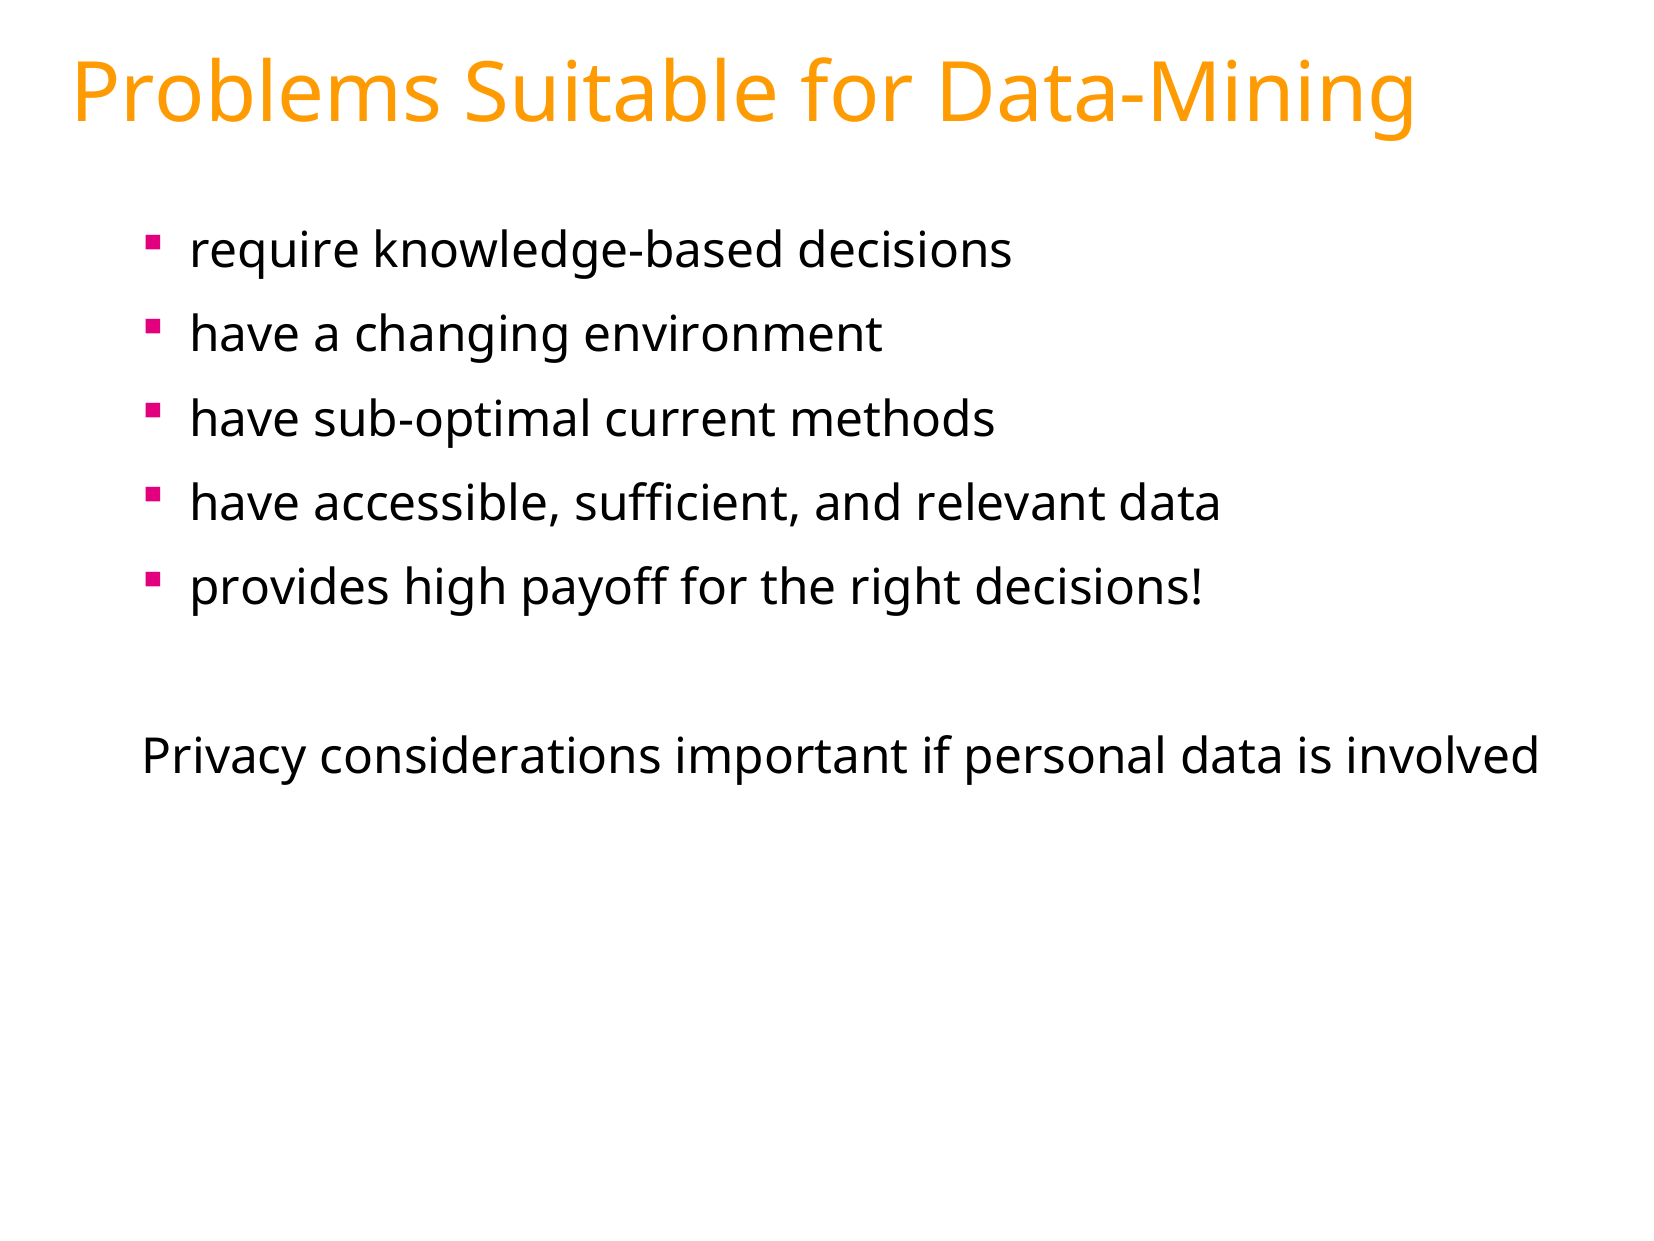

# Problems Suitable for Data-Mining
require knowledge-based decisions
have a changing environment
have sub-optimal current methods
have accessible, sufficient, and relevant data
provides high payoff for the right decisions!
Privacy considerations important if personal data is involved